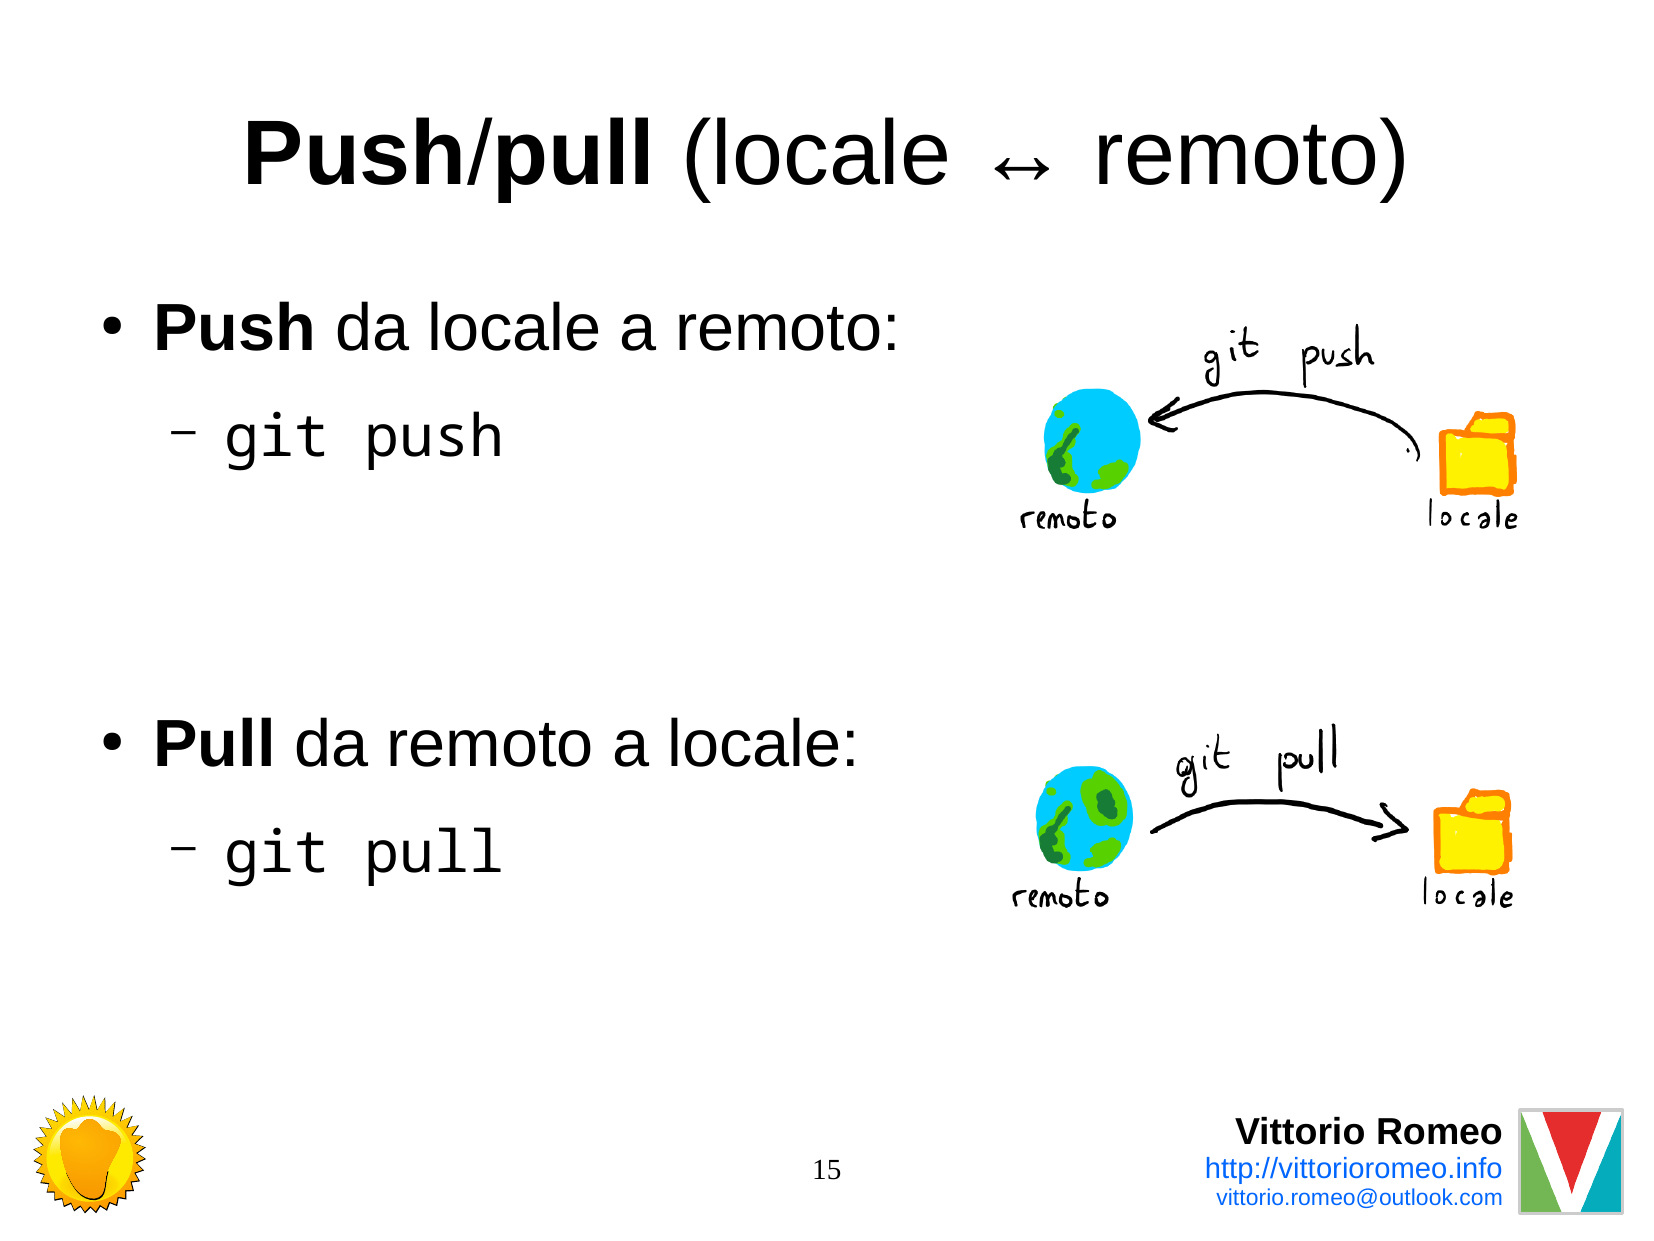

# Push/pull (locale ↔ remoto)
Push da locale a remoto:
git push
Pull da remoto a locale:
git pull